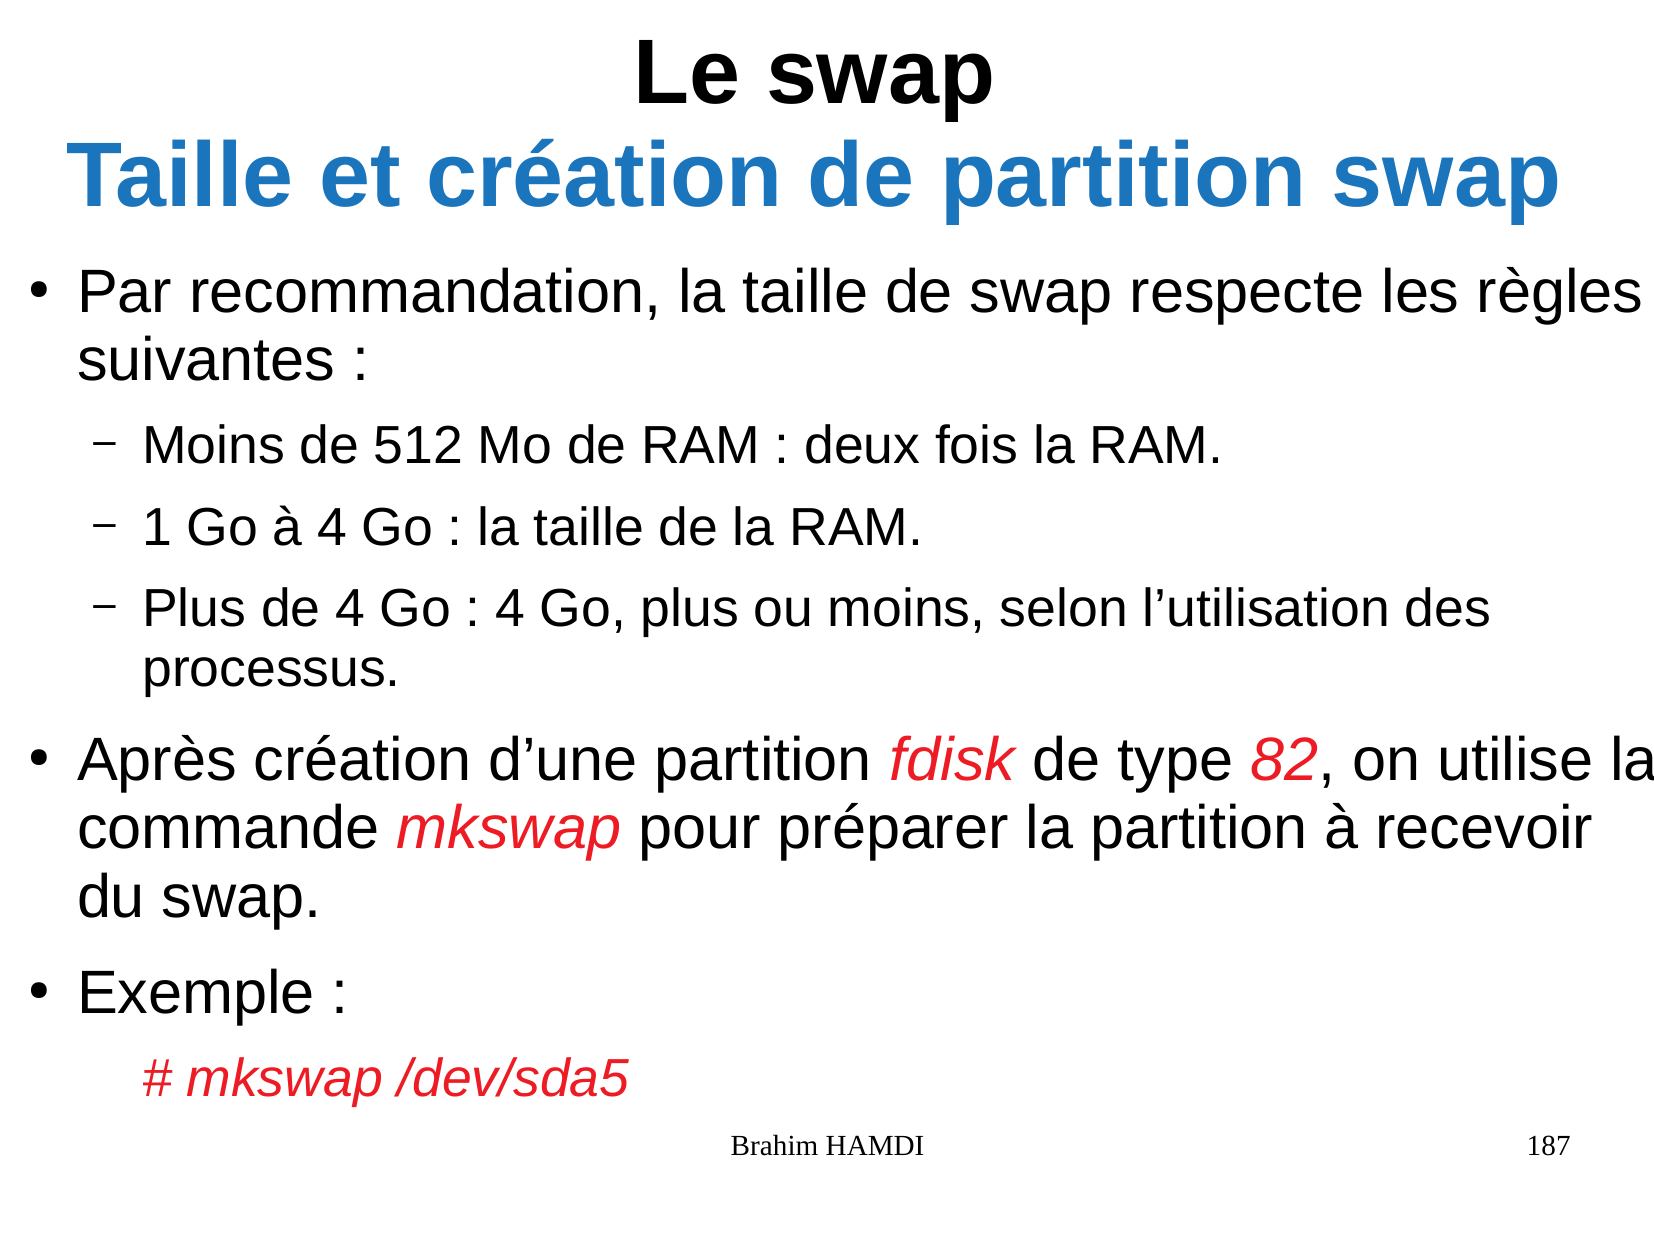

# Le swap Taille et création de partition swap
Par recommandation, la taille de swap respecte les règles suivantes :
Moins de 512 Mo de RAM : deux fois la RAM.
1 Go à 4 Go : la taille de la RAM.
Plus de 4 Go : 4 Go, plus ou moins, selon l’utilisation des processus.
Après création d’une partition fdisk de type 82, on utilise la commande mkswap pour préparer la partition à recevoir du swap.
Exemple :
# mkswap /dev/sda5
Brahim HAMDI
187